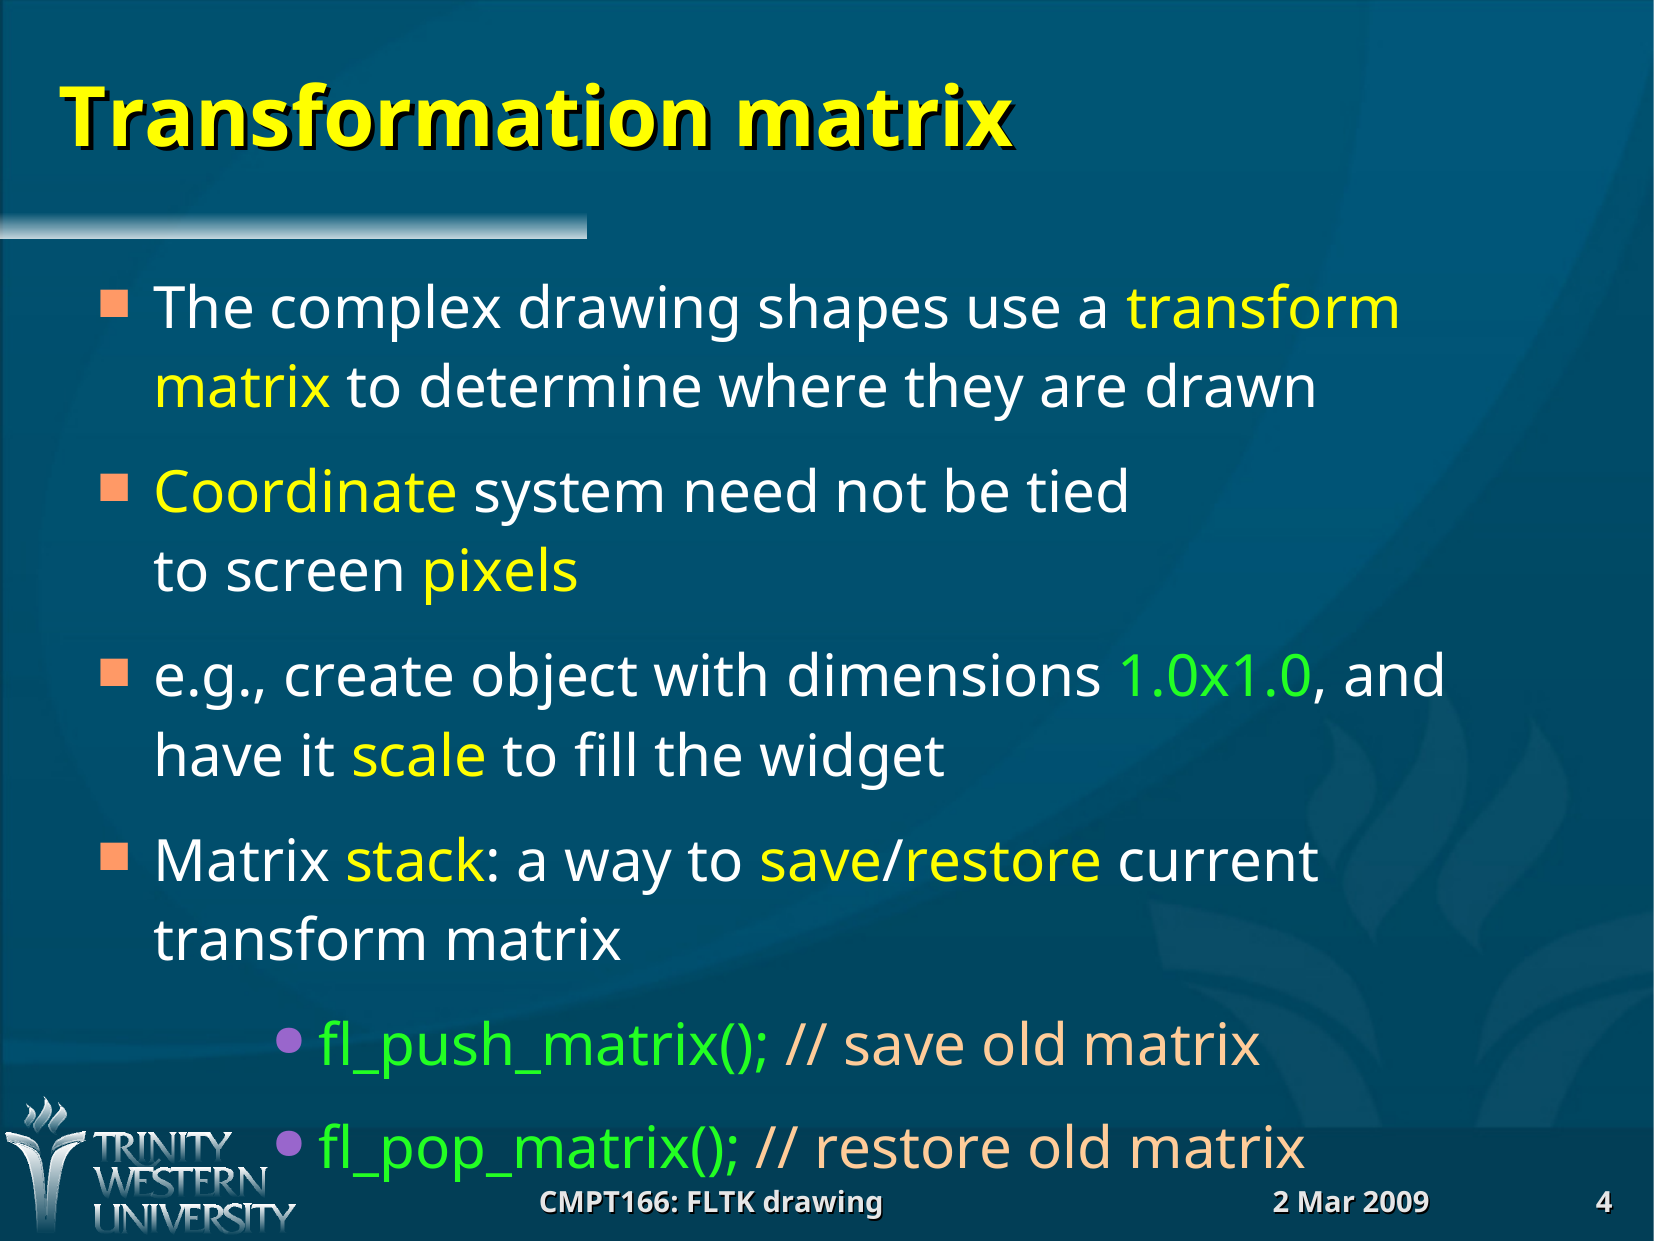

# Transformation matrix
The complex drawing shapes use a transform matrix to determine where they are drawn
Coordinate system need not be tied
to screen pixels
e.g., create object with dimensions 1.0x1.0, and have it scale to fill the widget
Matrix stack: a way to save/restore current transform matrix
fl_push_matrix(); // save old matrix
fl_pop_matrix(); // restore old matrix
CMPT166: FLTK drawing
2 Mar 2009
4